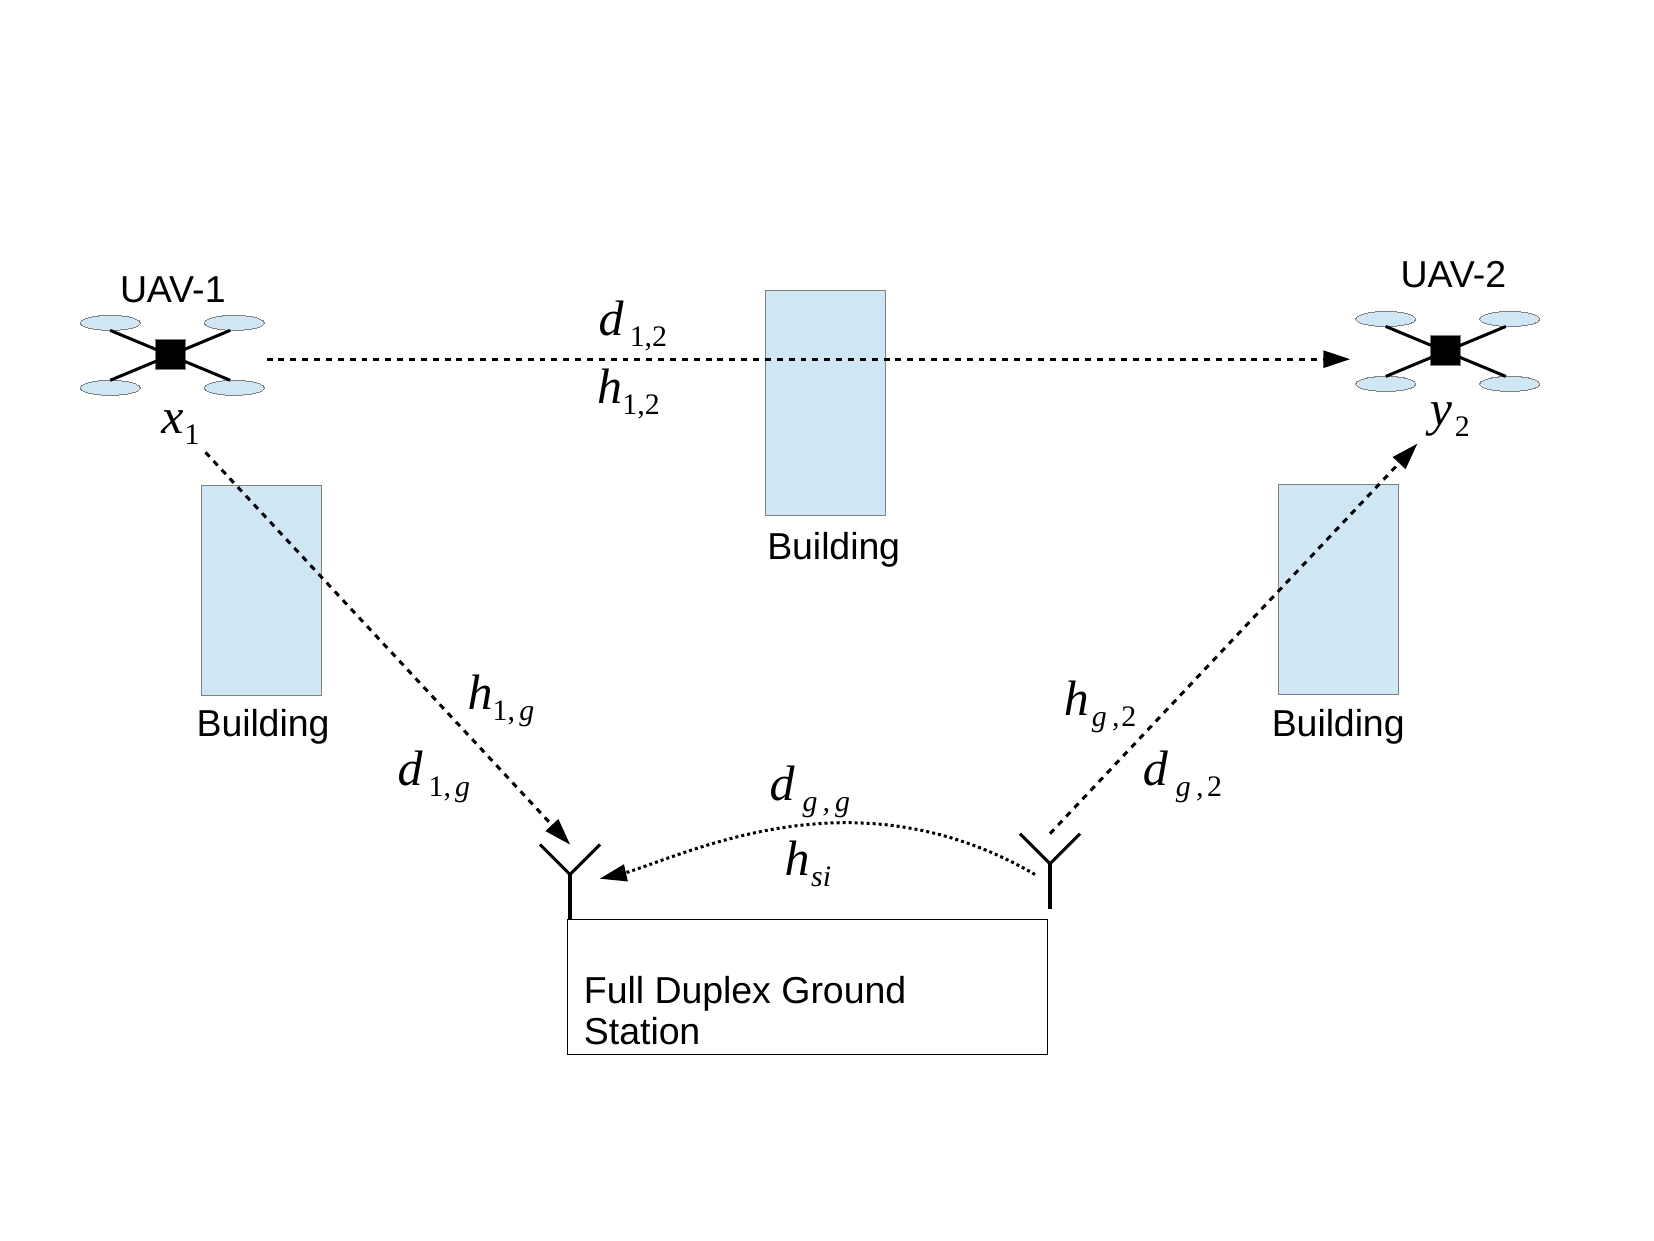

UAV-2
UAV-1
Building
Building
Building
Full Duplex Ground Station